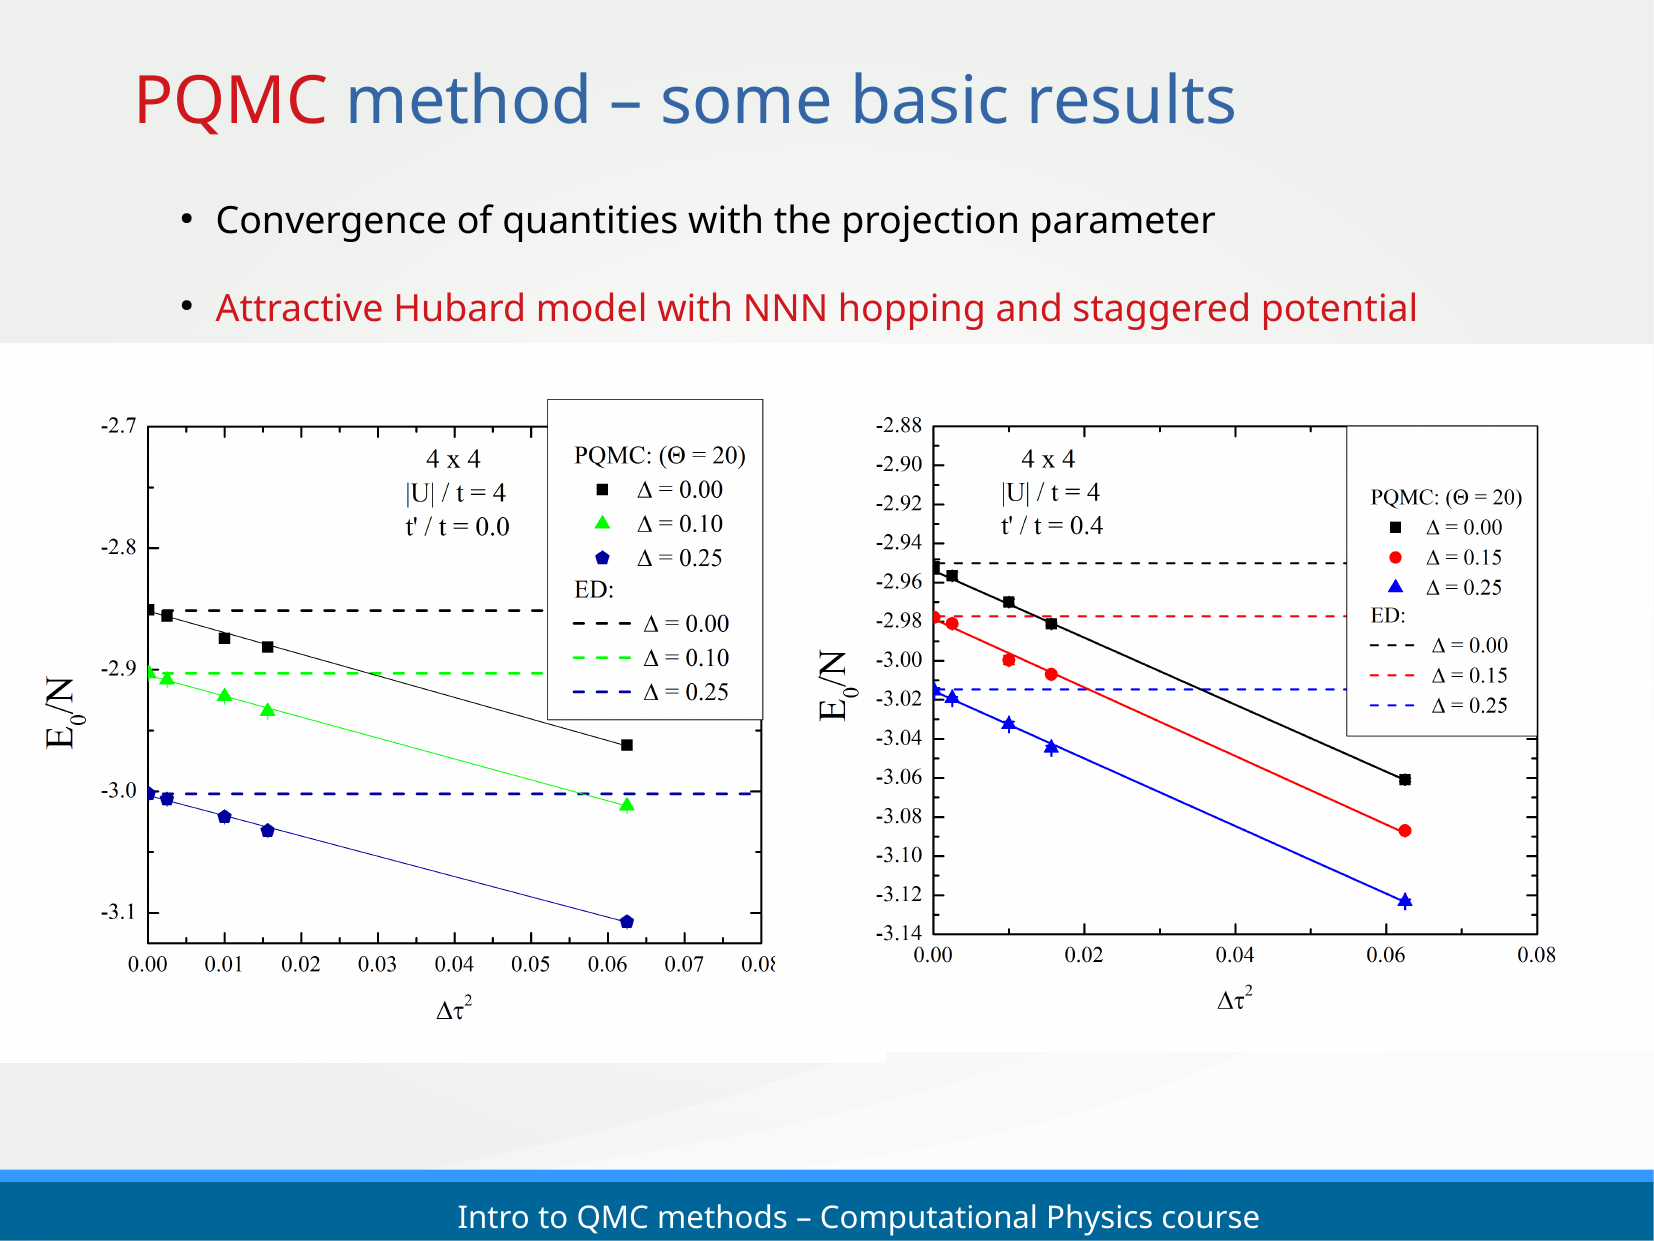

PQMC method – some basic results
Convergence of quantities with the projection parameter
Attractive Hubard model with NNN hopping and staggered potential